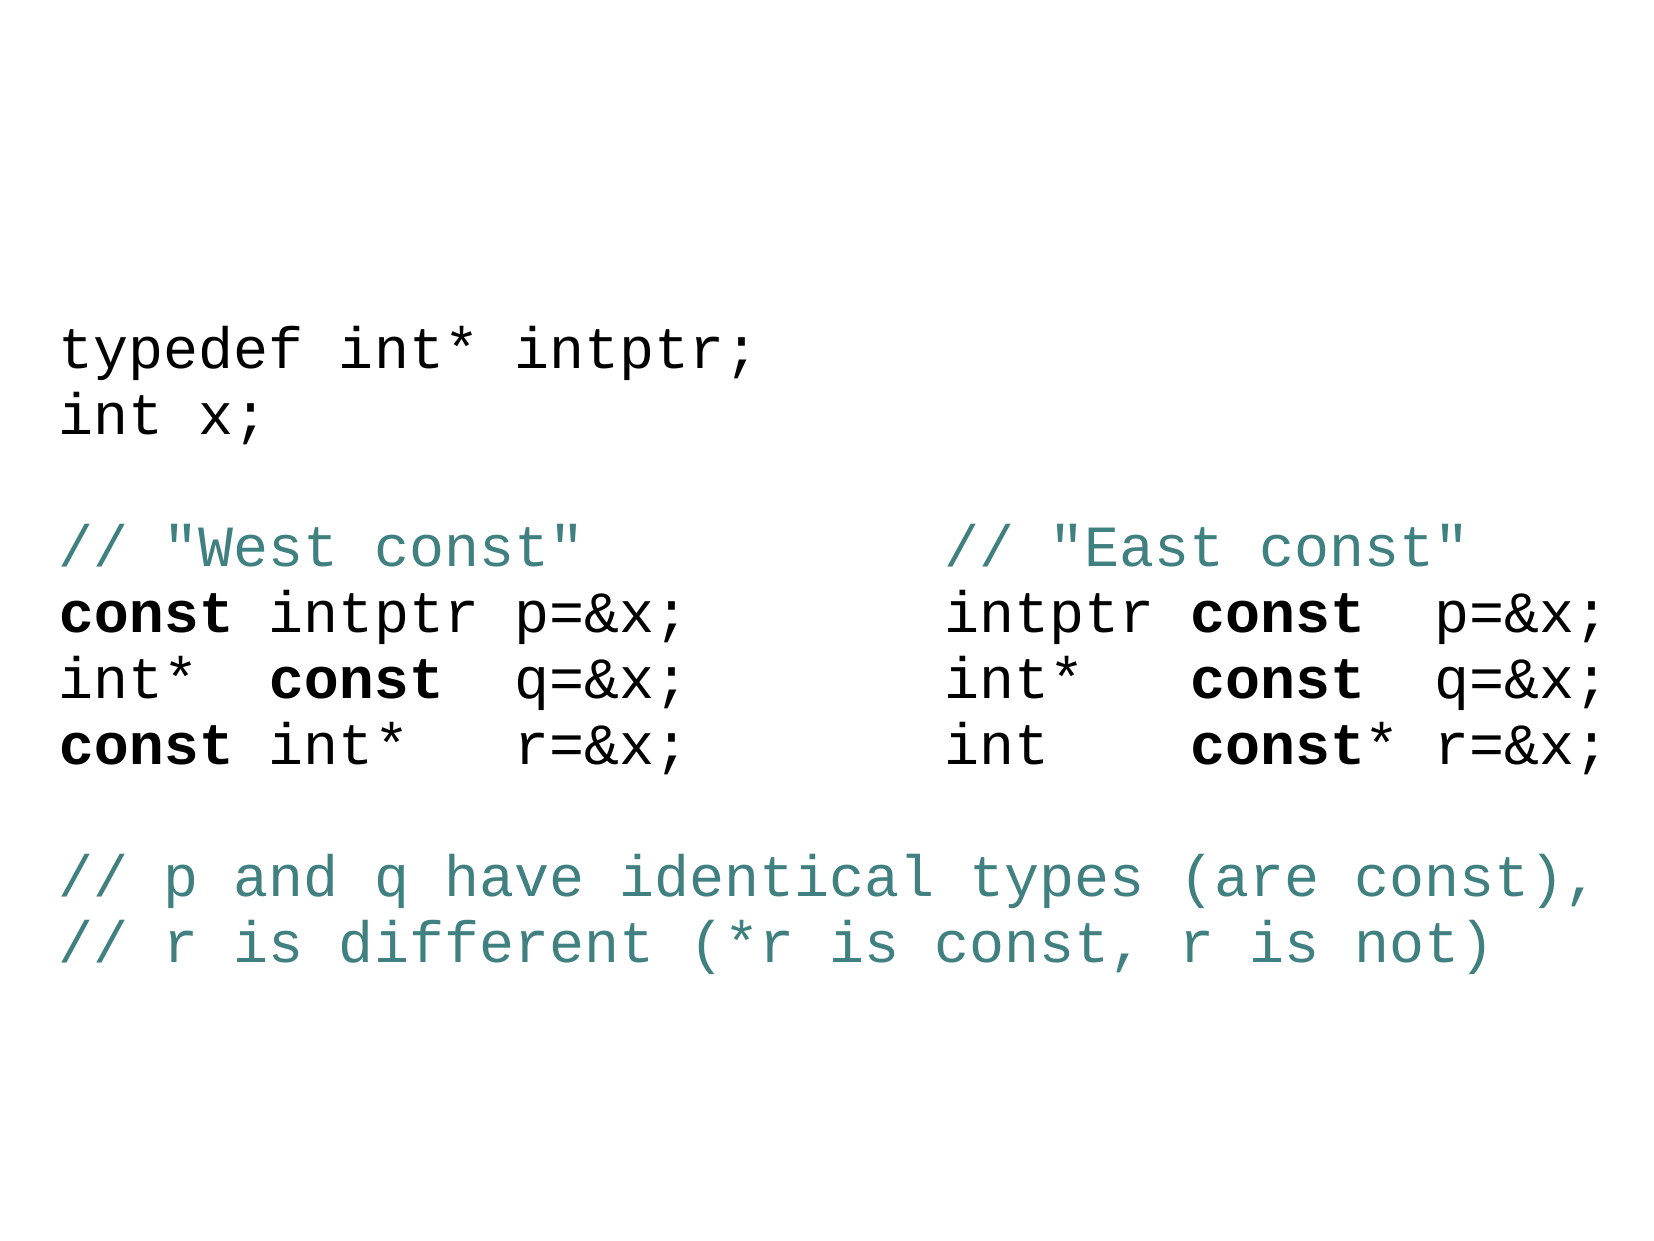

# typedef int* intptr;
int x;
// "West const"					// "East const"
const intptr p=&x;				intptr const p=&x;
int* const q=&x;				int* const q=&x;
const int* r=&x;				int const* r=&x;
// p and q have identical types (are const),
// r is different (*r is const, r is not)